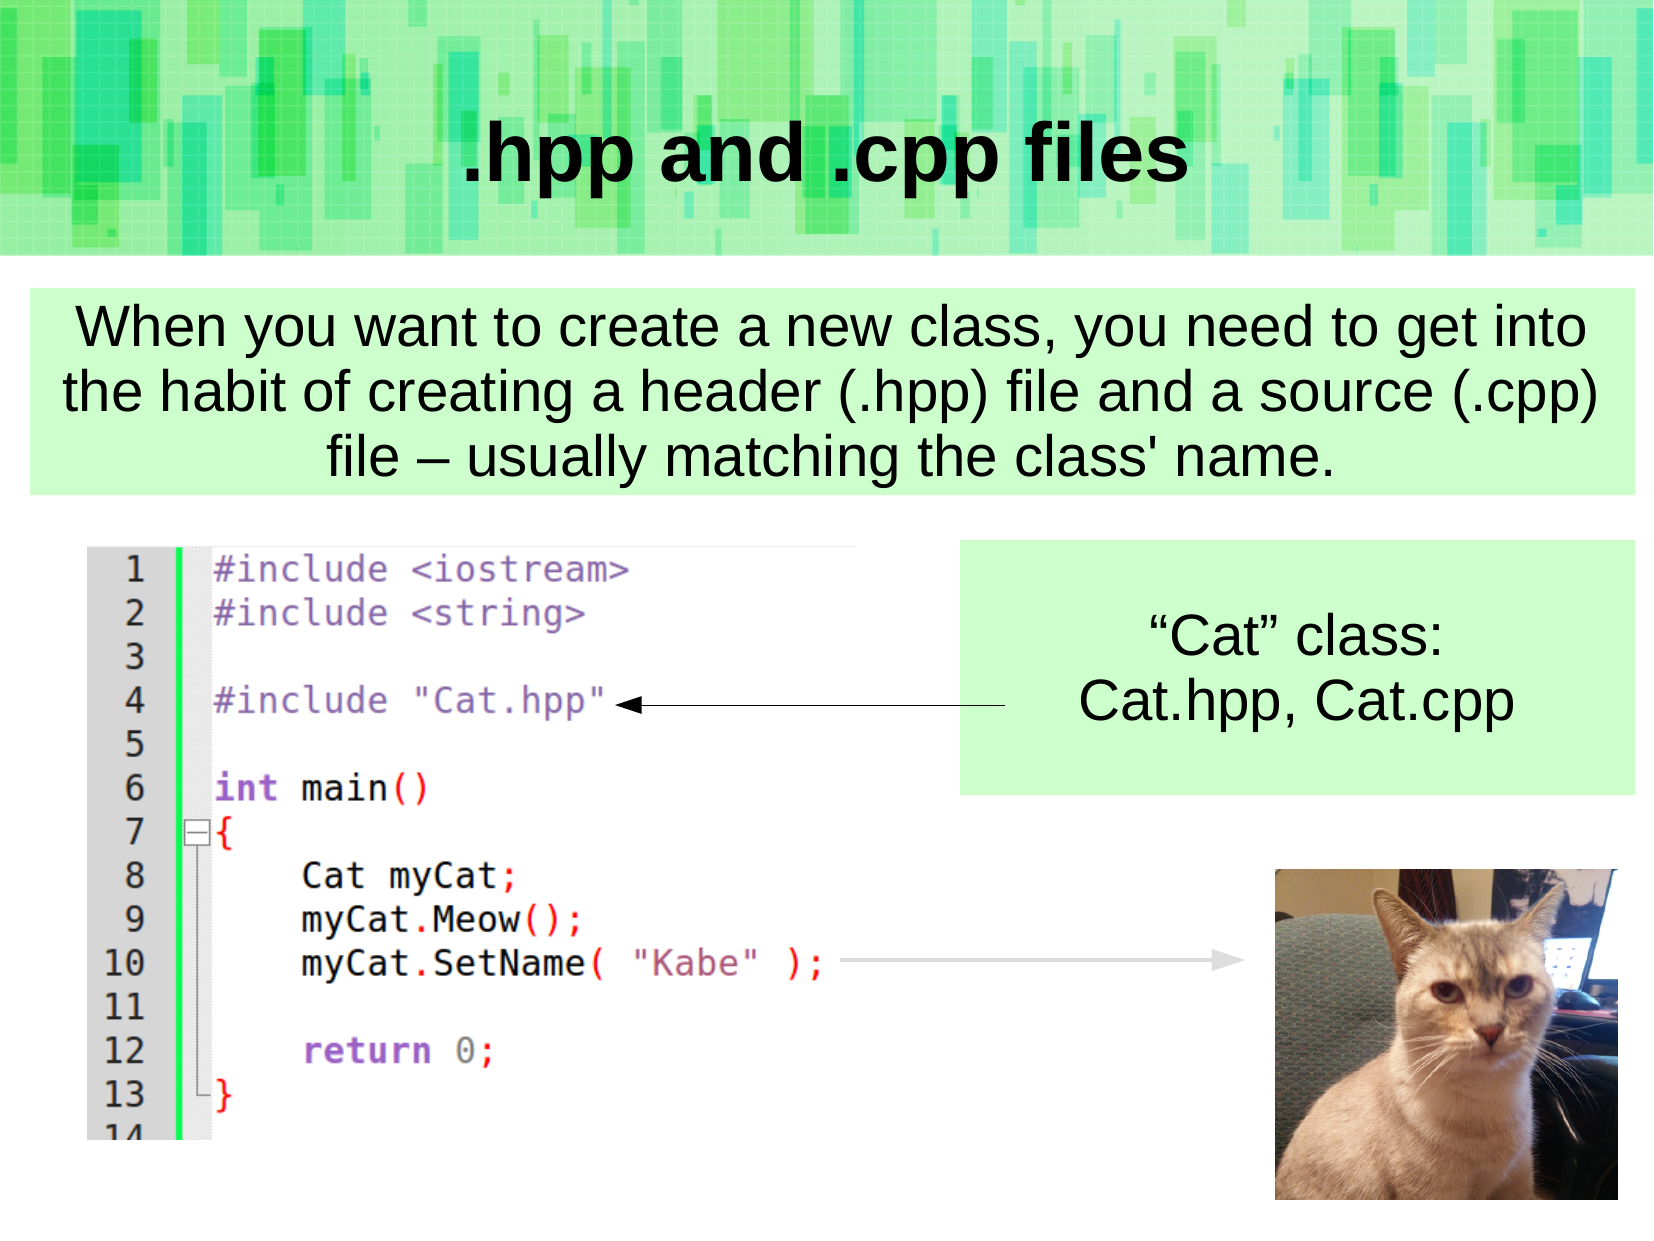

# .hpp and .cpp files
When you want to create a new class, you need to get into the habit of creating a header (.hpp) file and a source (.cpp) file – usually matching the class' name.
“Cat” class:
Cat.hpp, Cat.cpp